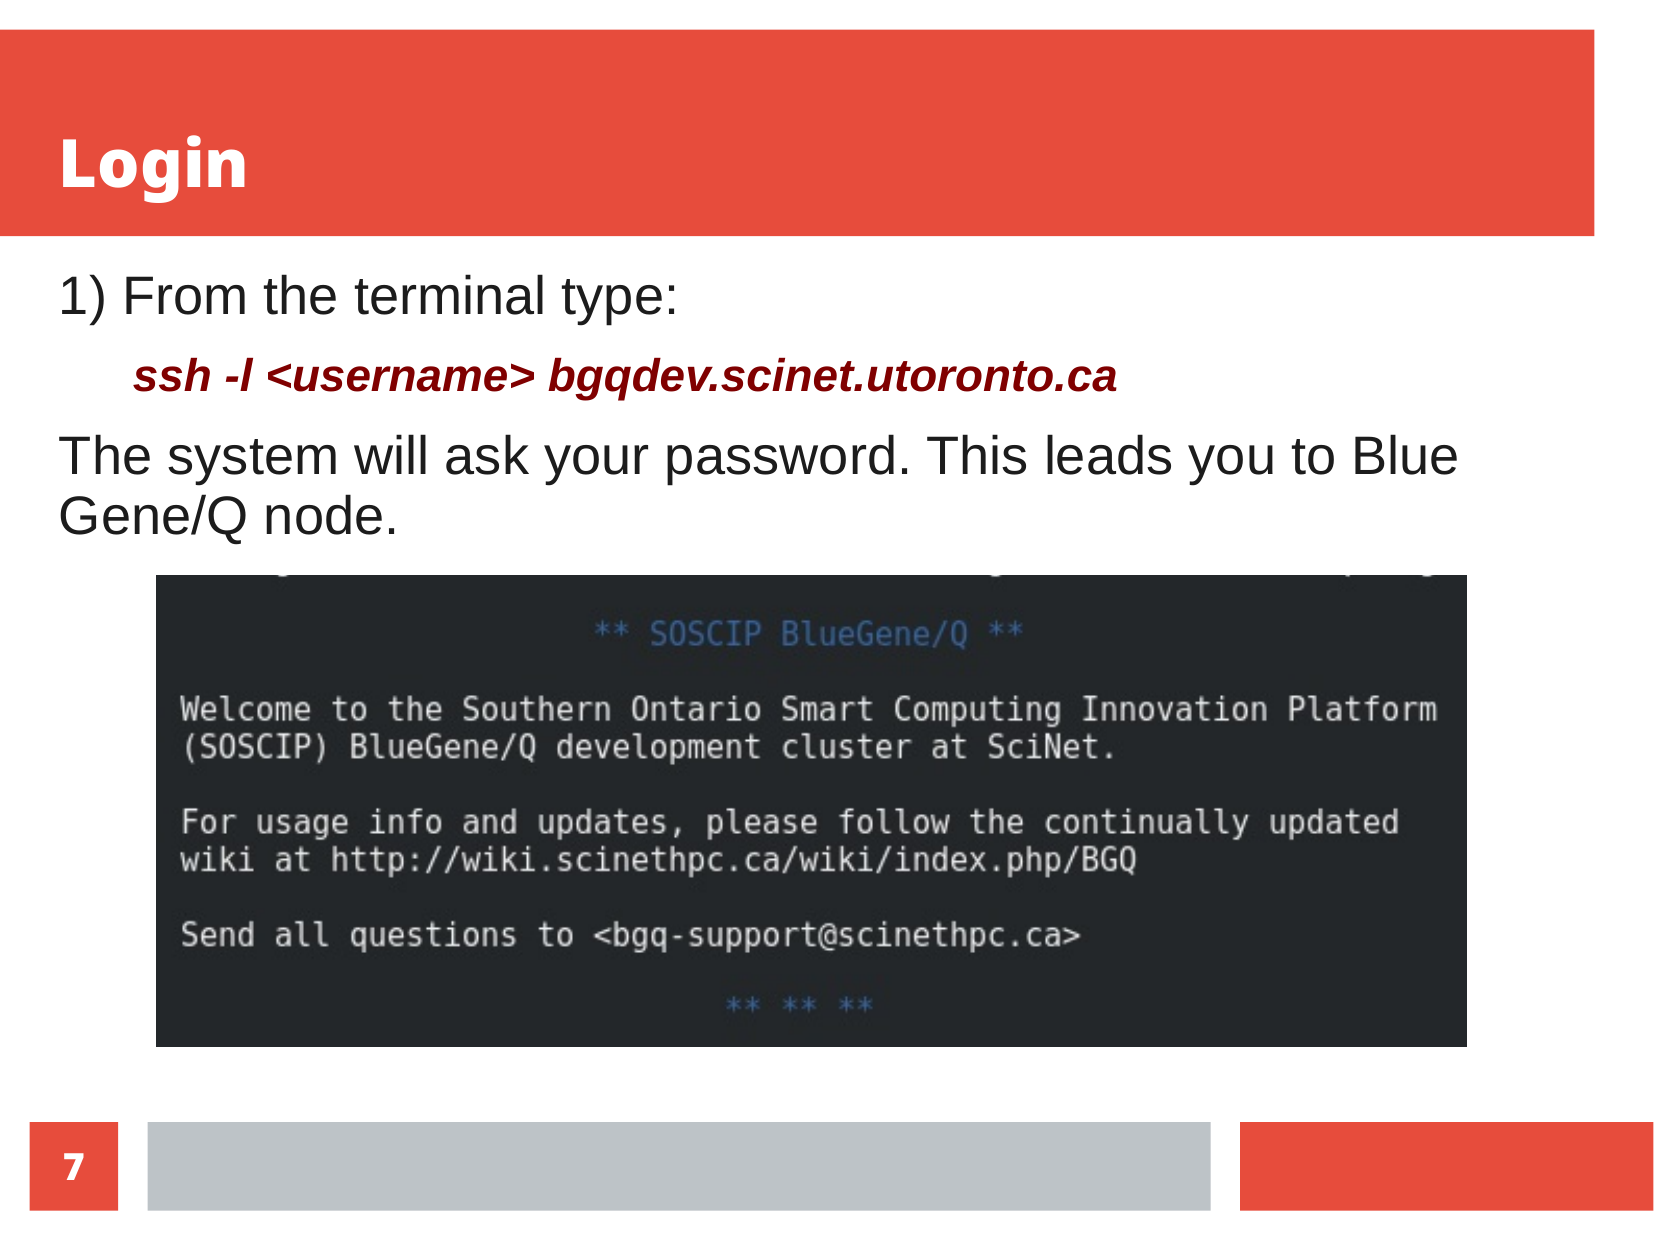

# Login
1) From the terminal type:
 	ssh -l <username> bgqdev.scinet.utoronto.ca
The system will ask your password. This leads you to Blue Gene/Q node.
7